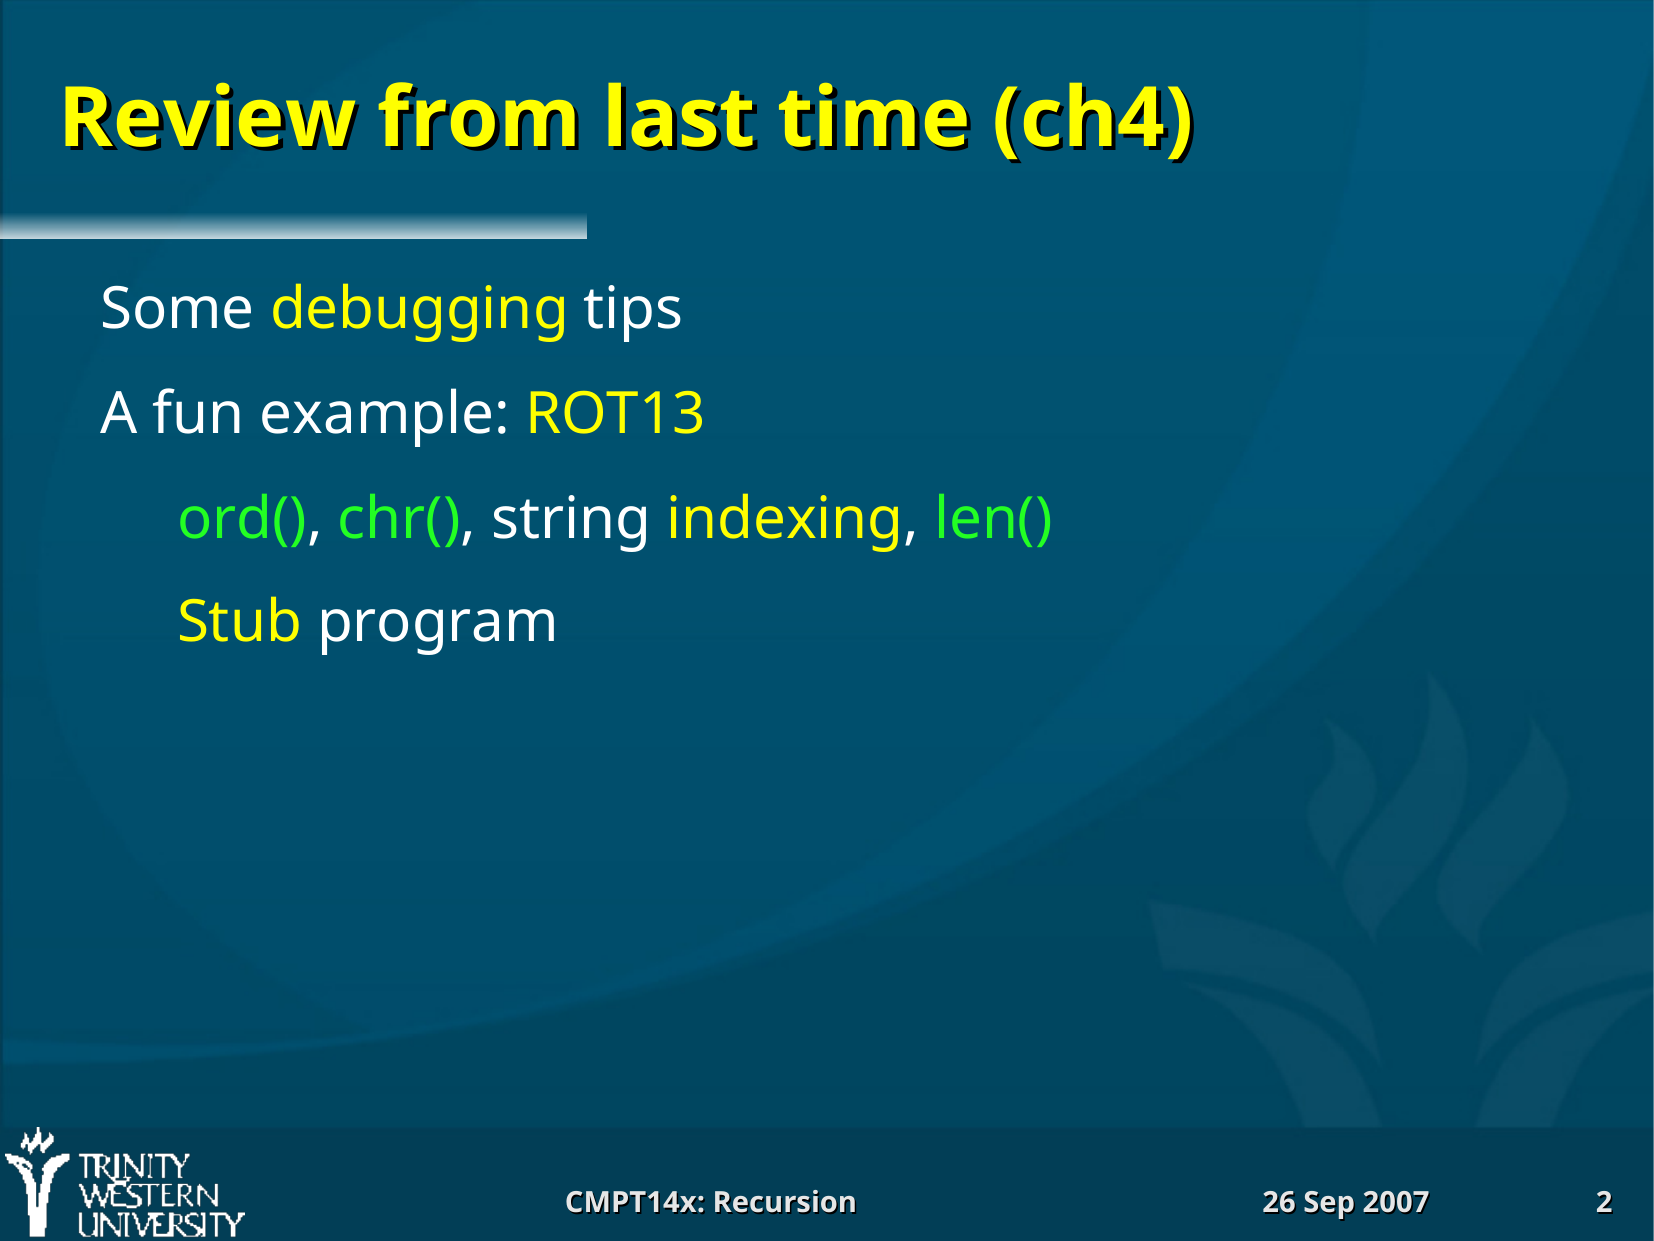

# Review from last time (ch4)
Some debugging tips
A fun example: ROT13
ord(), chr(), string indexing, len()
Stub program
CMPT14x: Recursion
26 Sep 2007
2